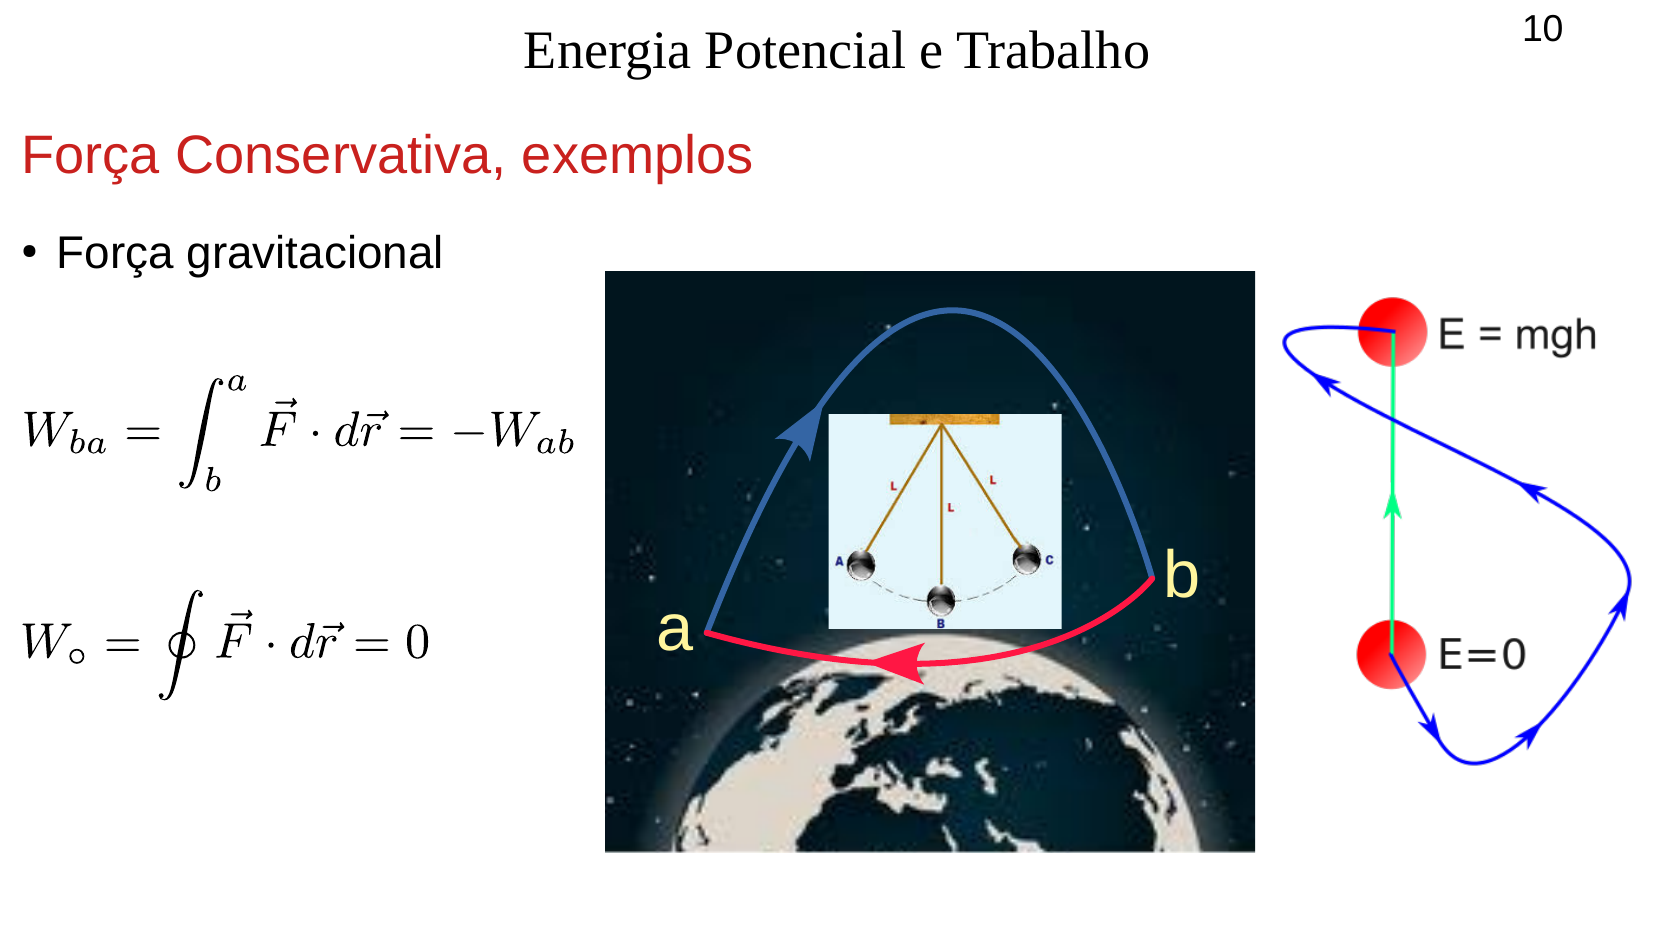

Energia Potencial e Trabalho
Força Conservativa, exemplos
Força gravitacional
b
a